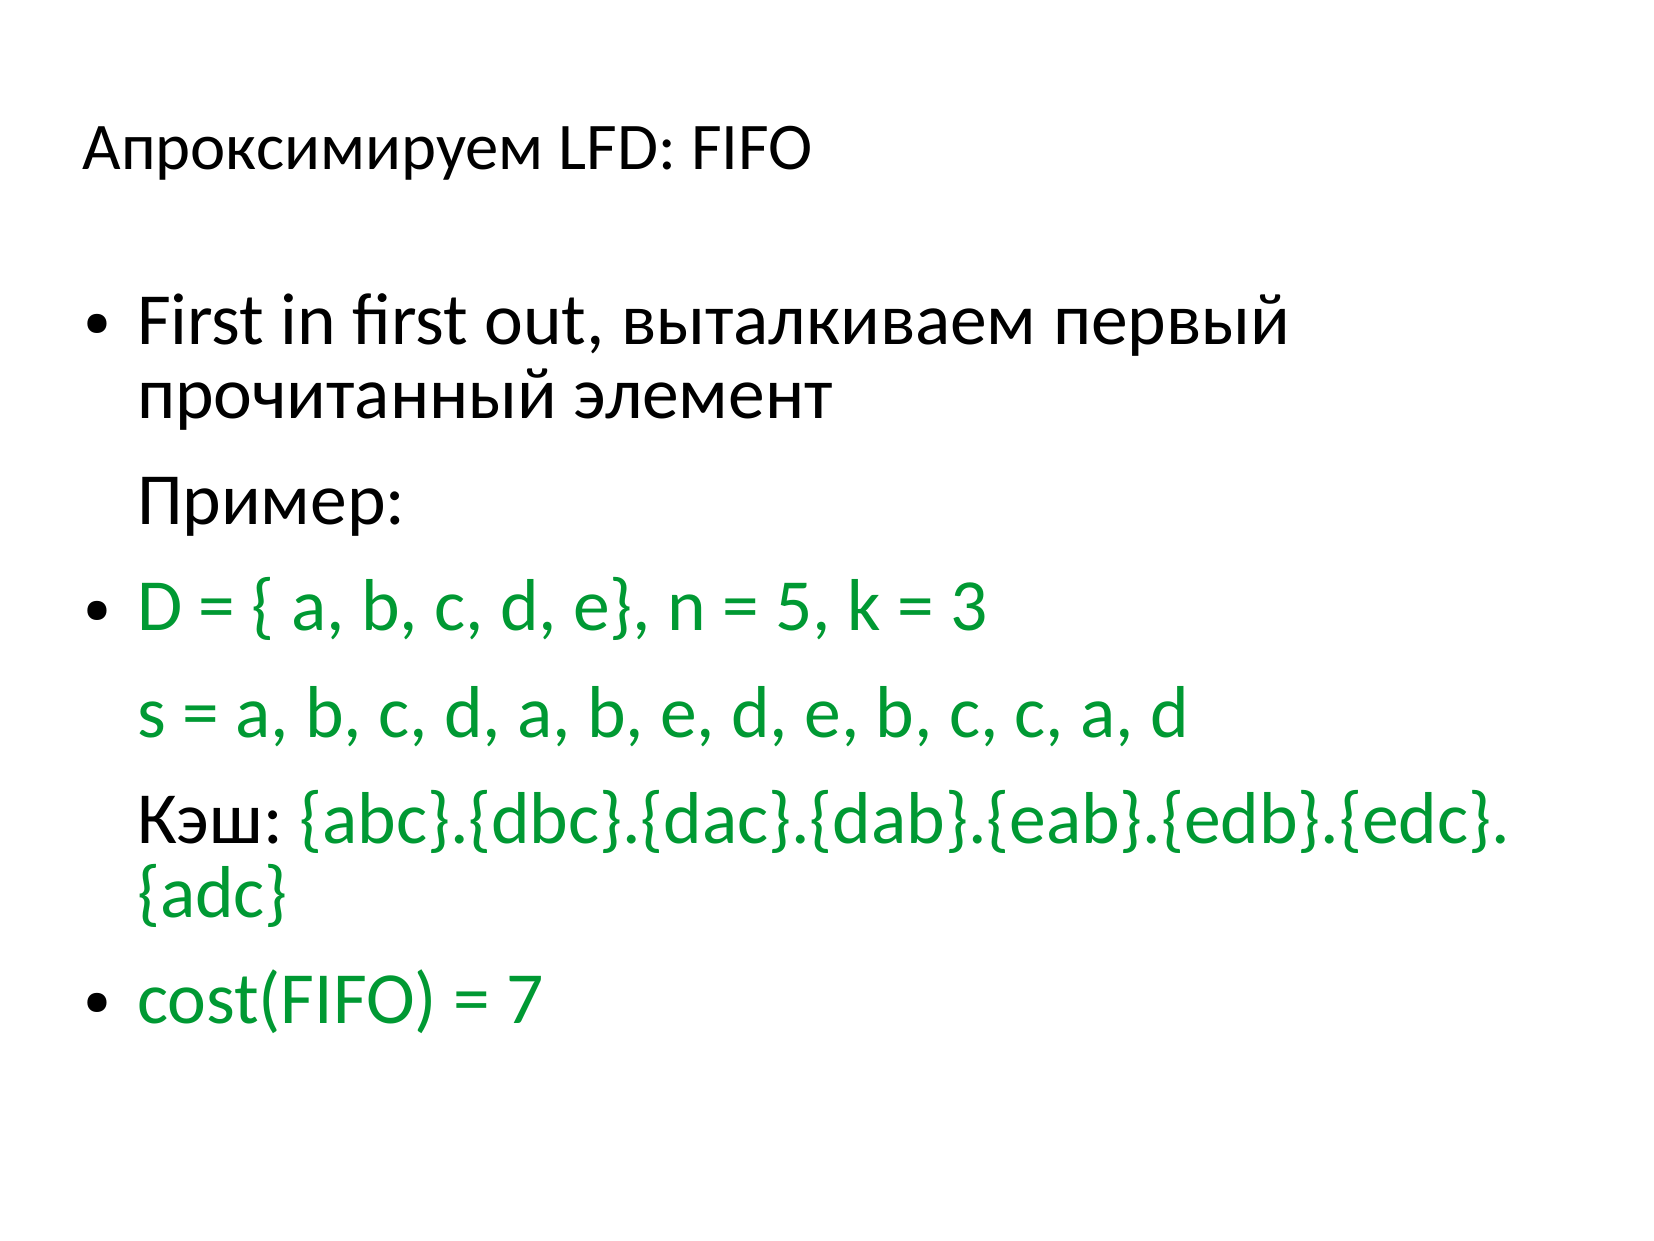

# Апроксимируем LFD: FIFO
First in first out, выталкиваем первый прочитанный элемент
Пример:
D = { a, b, c, d, e}, n = 5, k = 3
s = a, b, c, d, a, b, e, d, e, b, c, c, a, d
Кэш: {abc}.{dbc}.{dac}.{dab}.{eab}.{edb}.{edc}.{adc}
cost(FIFO) = 7